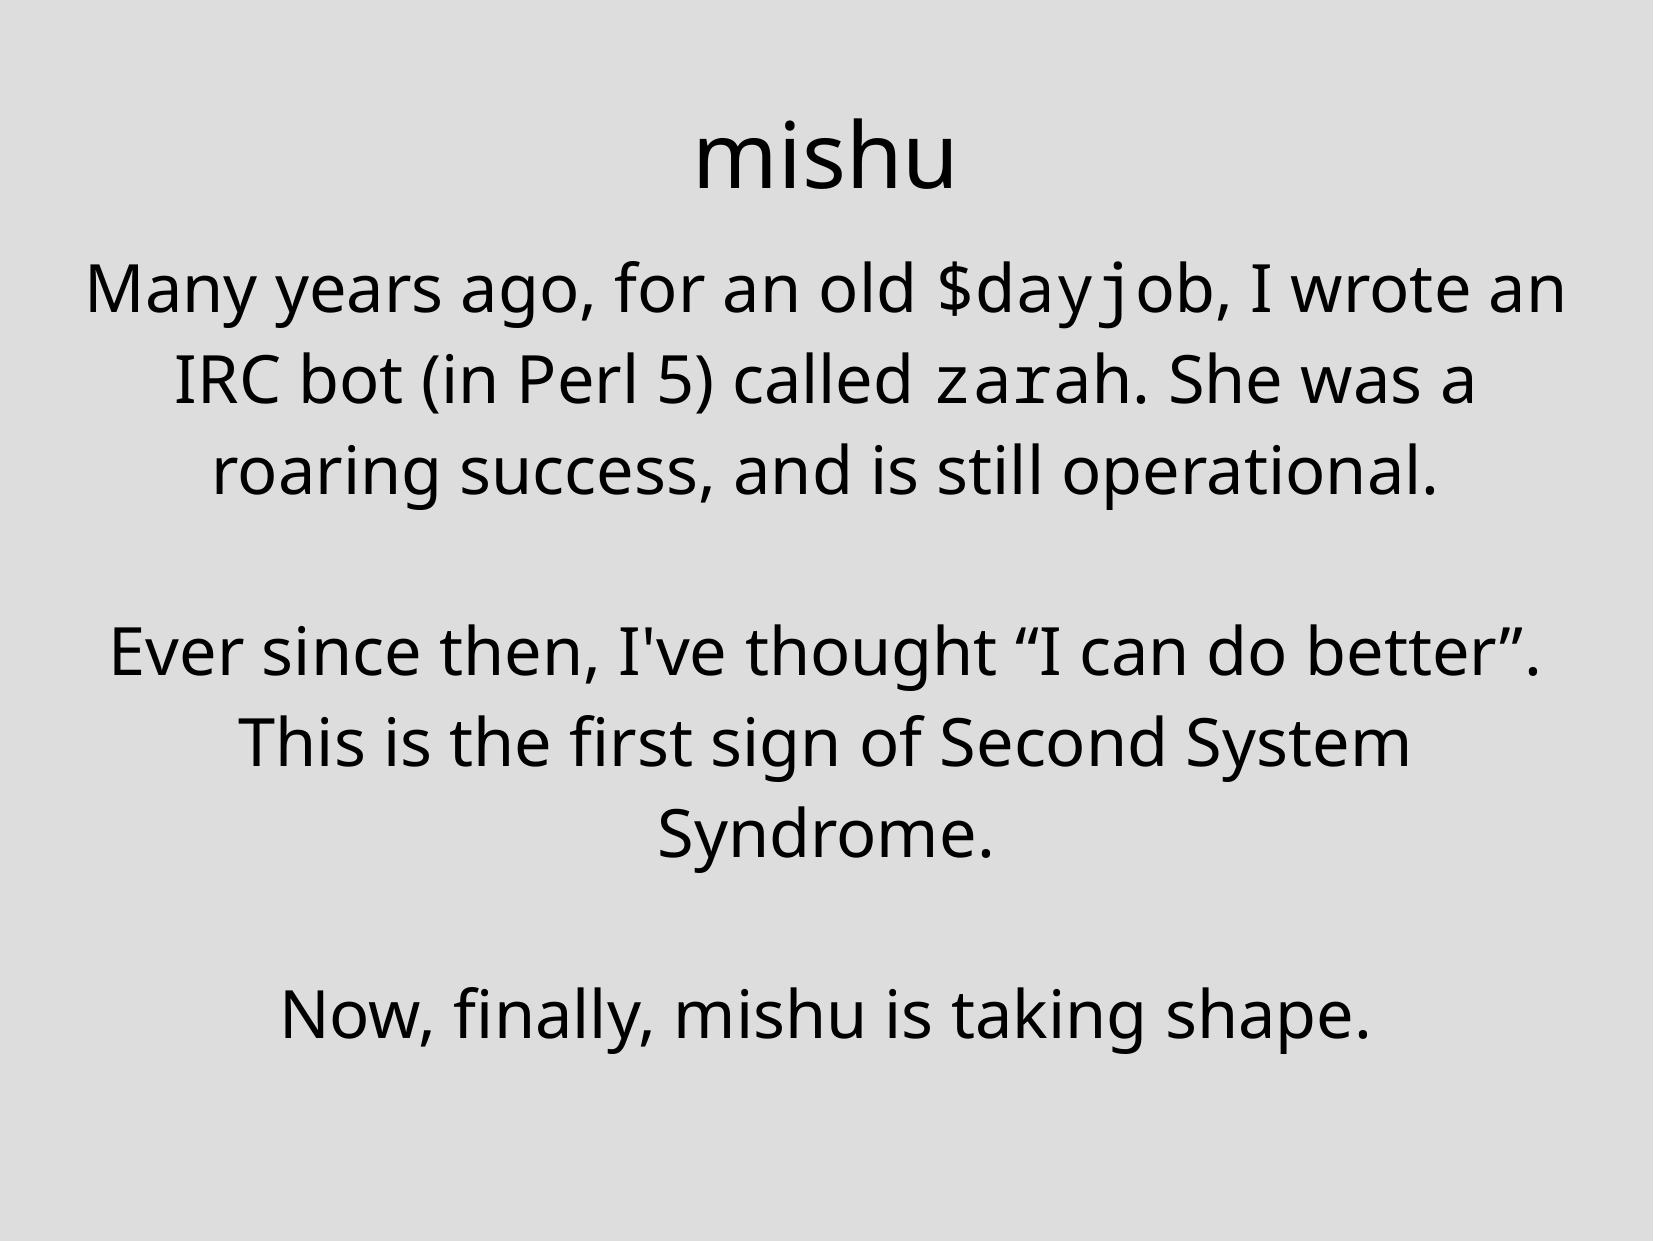

# mishu
Many years ago, for an old $dayjob, I wrote an IRC bot (in Perl 5) called zarah. She was a roaring success, and is still operational.
Ever since then, I've thought “I can do better”. This is the first sign of Second System Syndrome.
Now, finally, mishu is taking shape.